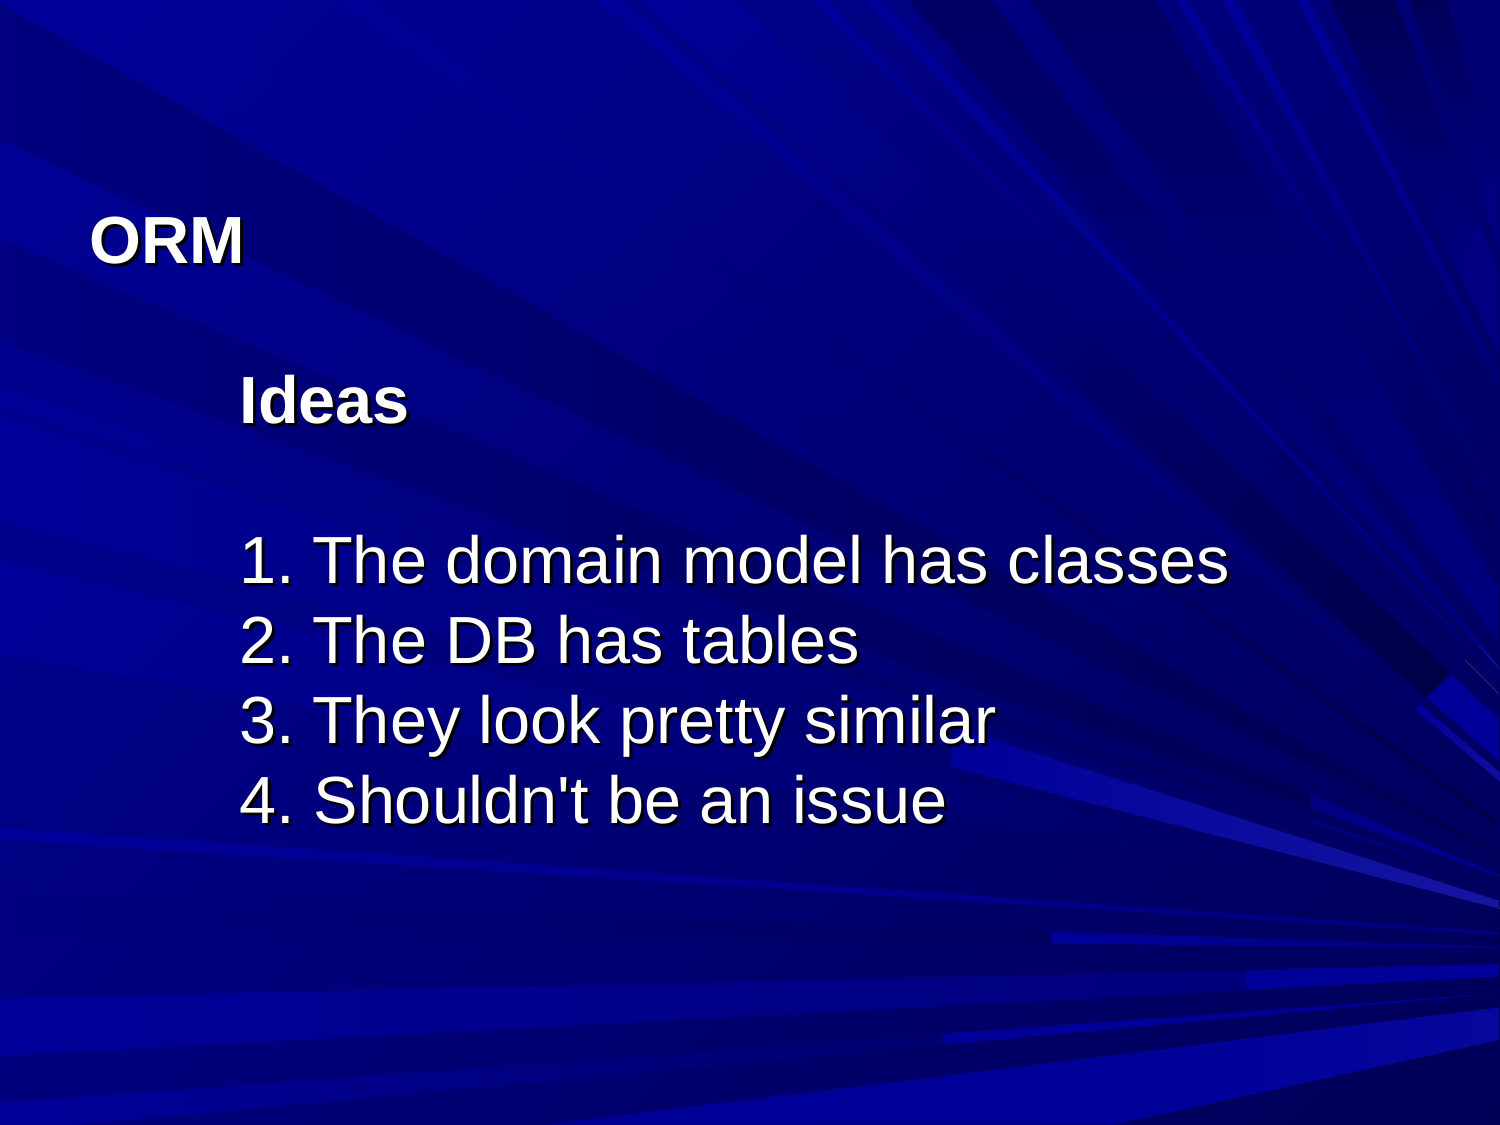

# ORM Ideas 1. The domain model has classes 2. The DB has tables 3. They look pretty similar 4. Shouldn't be an issue